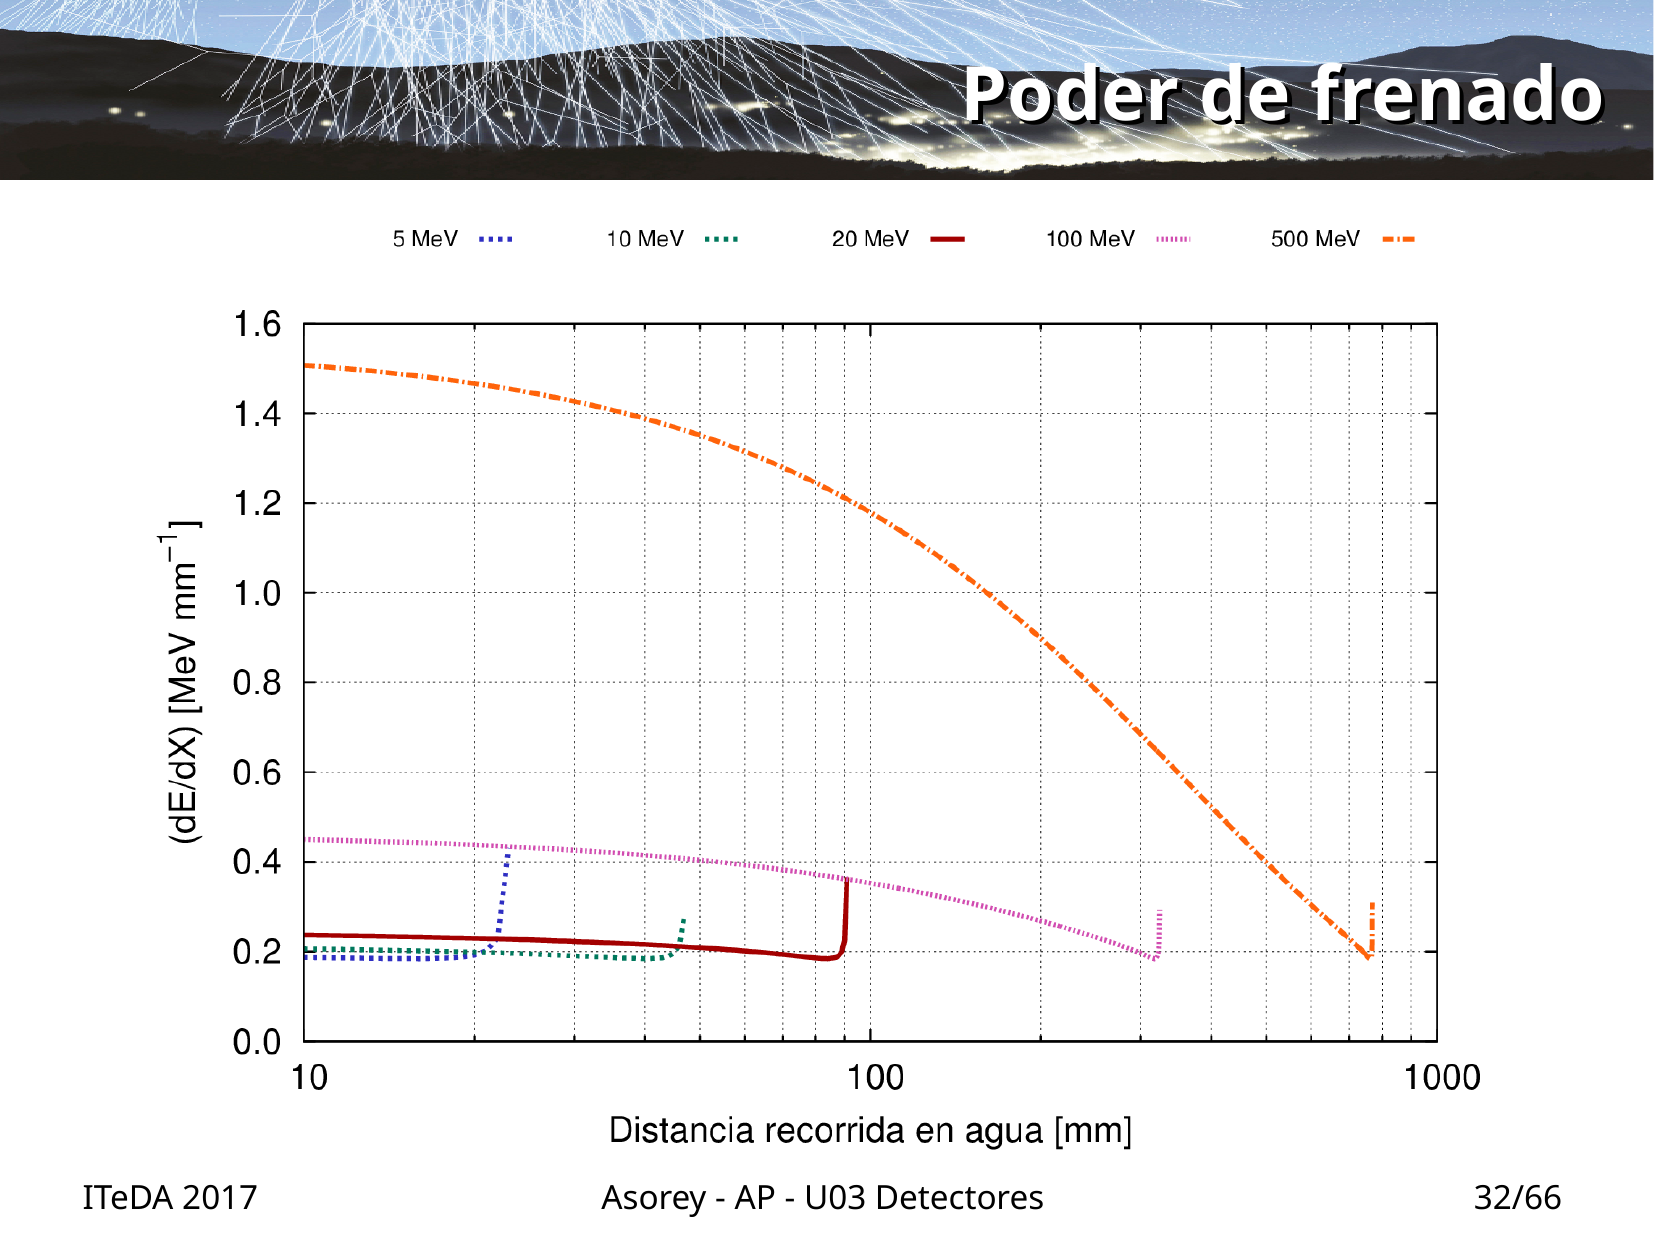

# Poder de frenado
ITeDA 2017
Asorey - AP - U03 Detectores
32